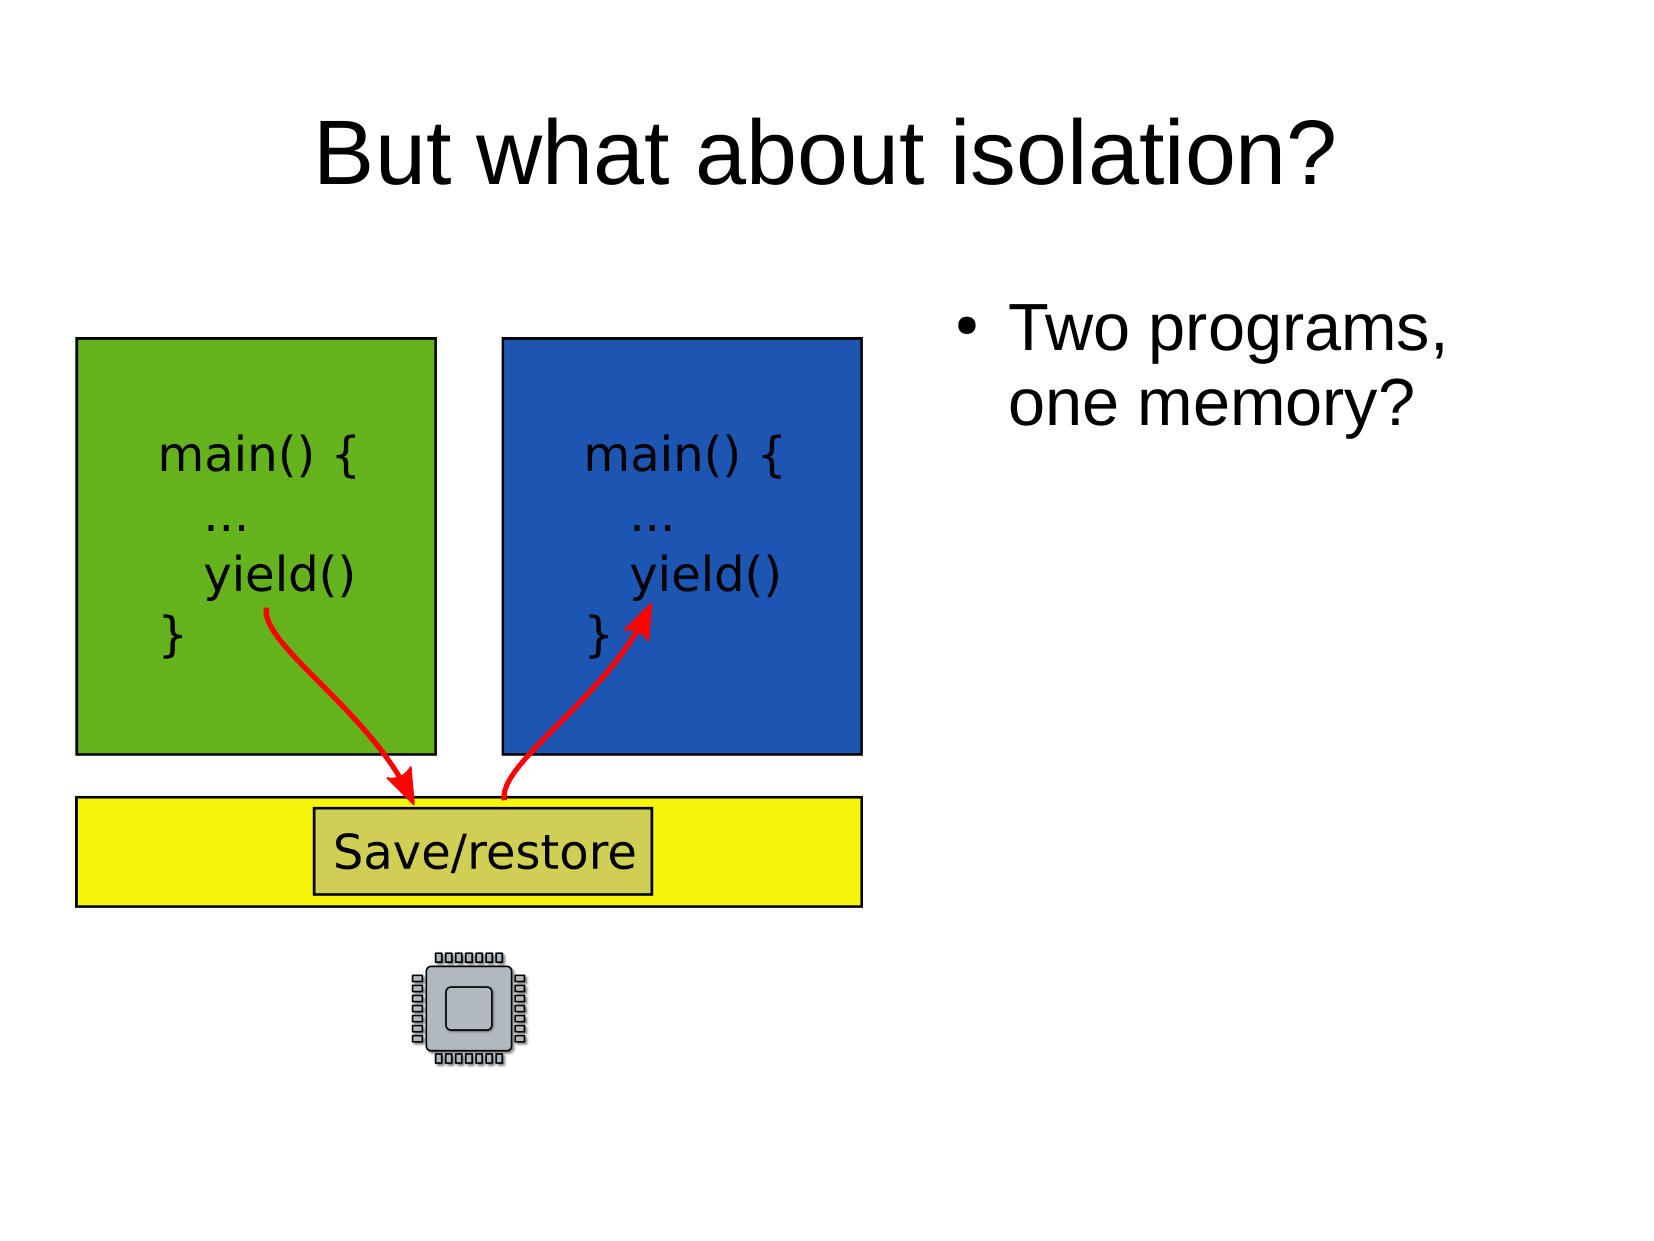

# But what about isolation?
Two programs, one memory?